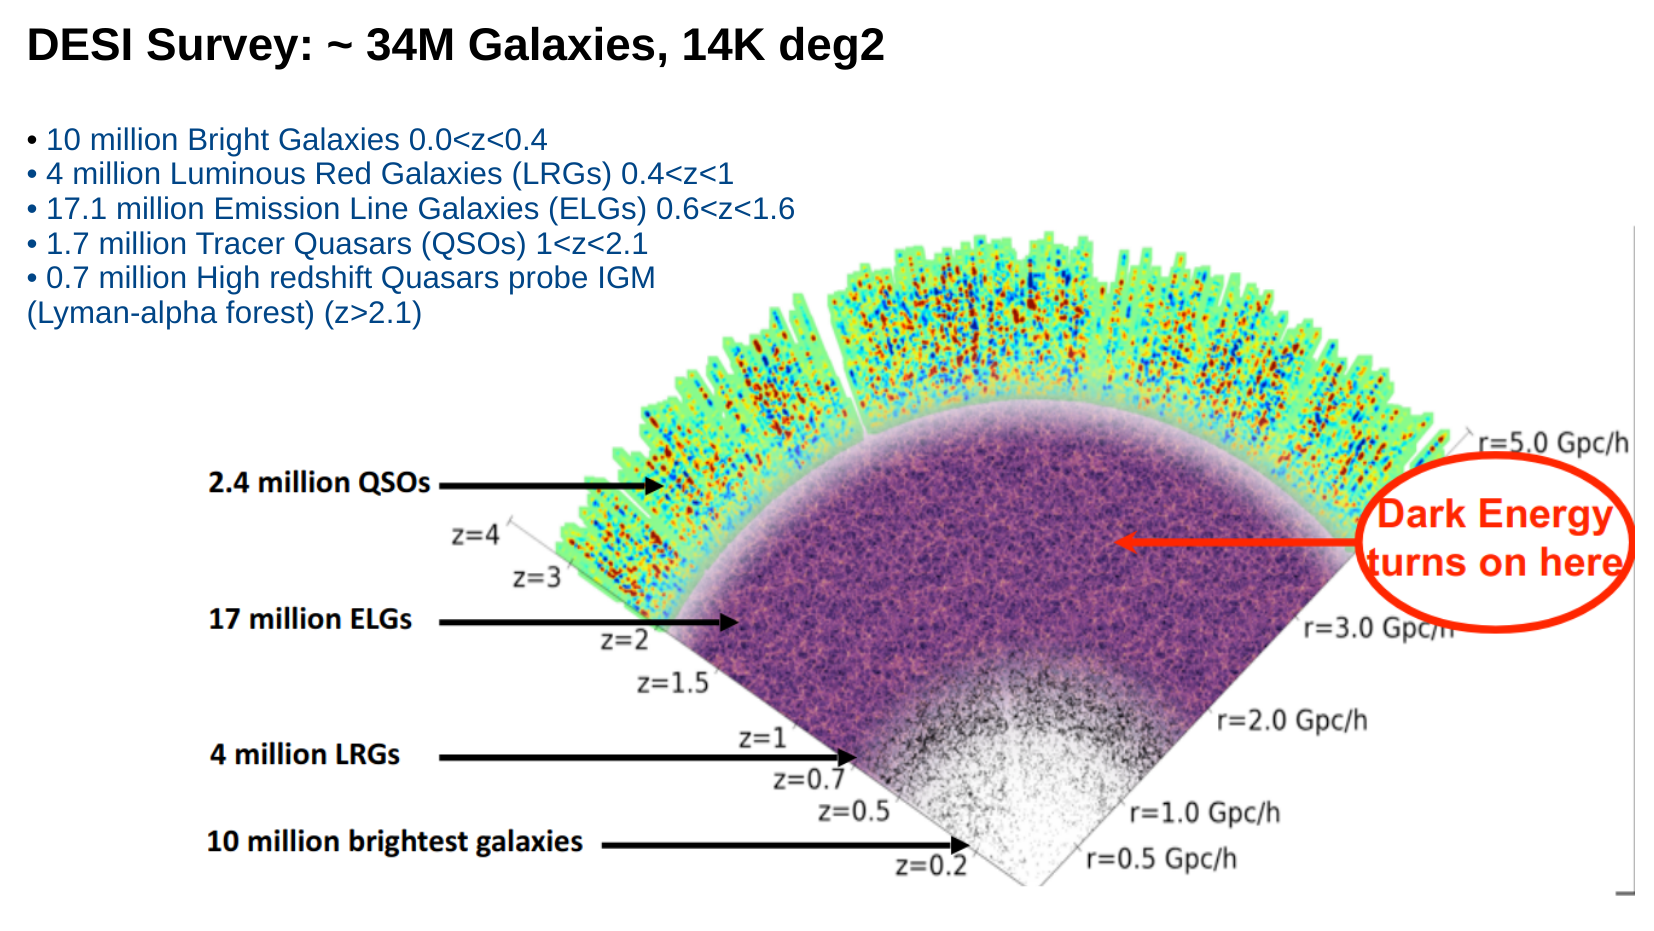

DESI Survey: ~ 34M Galaxies, 14K deg2
• 10 million Bright Galaxies 0.0<z<0.4
• 4 million Luminous Red Galaxies (LRGs) 0.4<z<1
• 17.1 million Emission Line Galaxies (ELGs) 0.6<z<1.6
• 1.7 million Tracer Quasars (QSOs) 1<z<2.1
• 0.7 million High redshift Quasars probe IGM
(Lyman-alpha forest) (z>2.1)